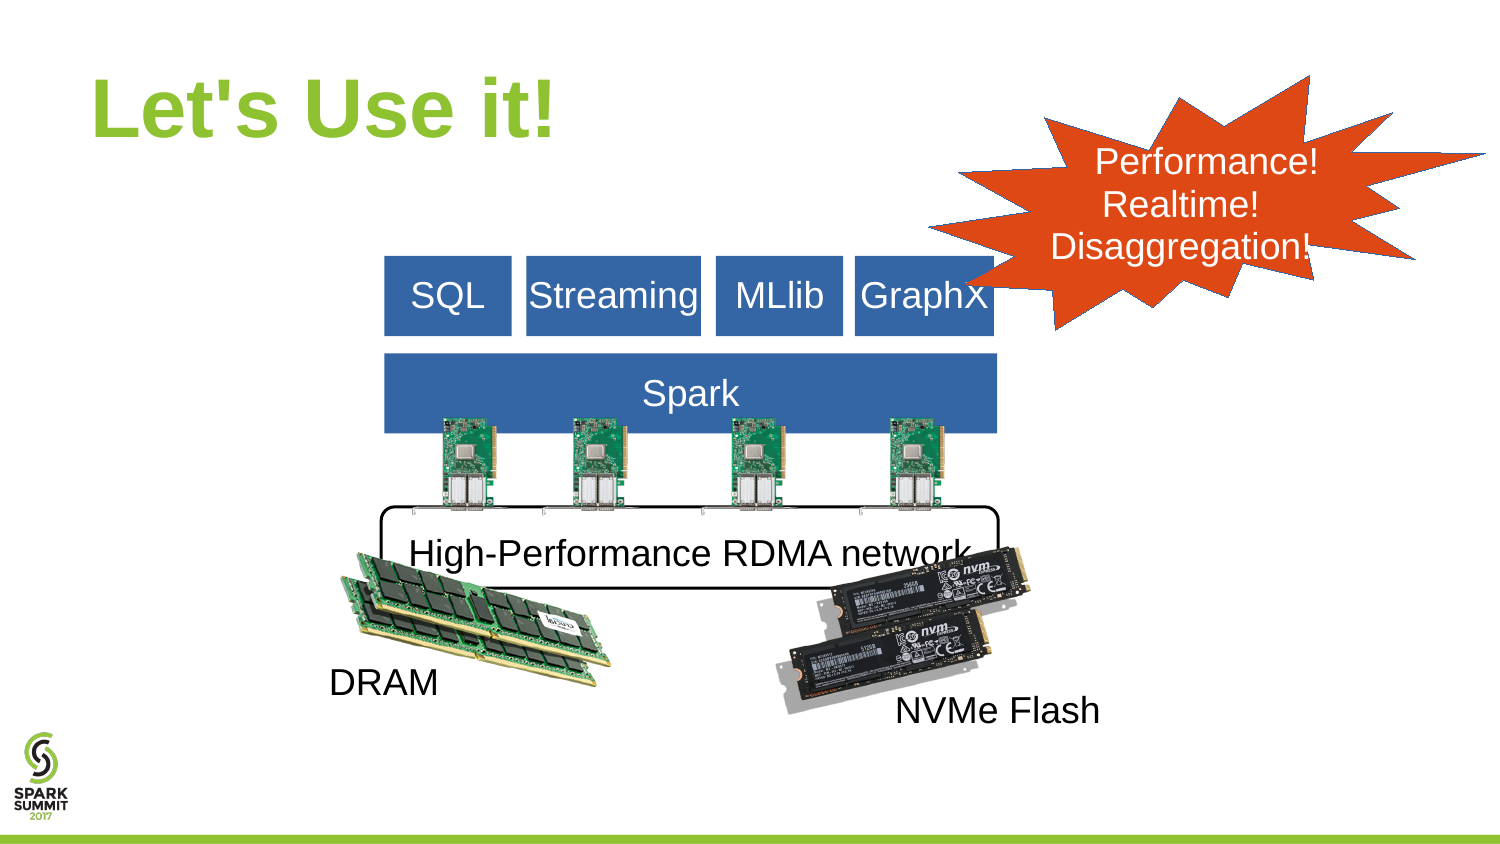

# Let's Use it!
 Performance!
Realtime!
Disaggregation!
SQL
Streaming
MLlib
GraphX
Spark
High-Performance RDMA network
DRAM
NVMe Flash